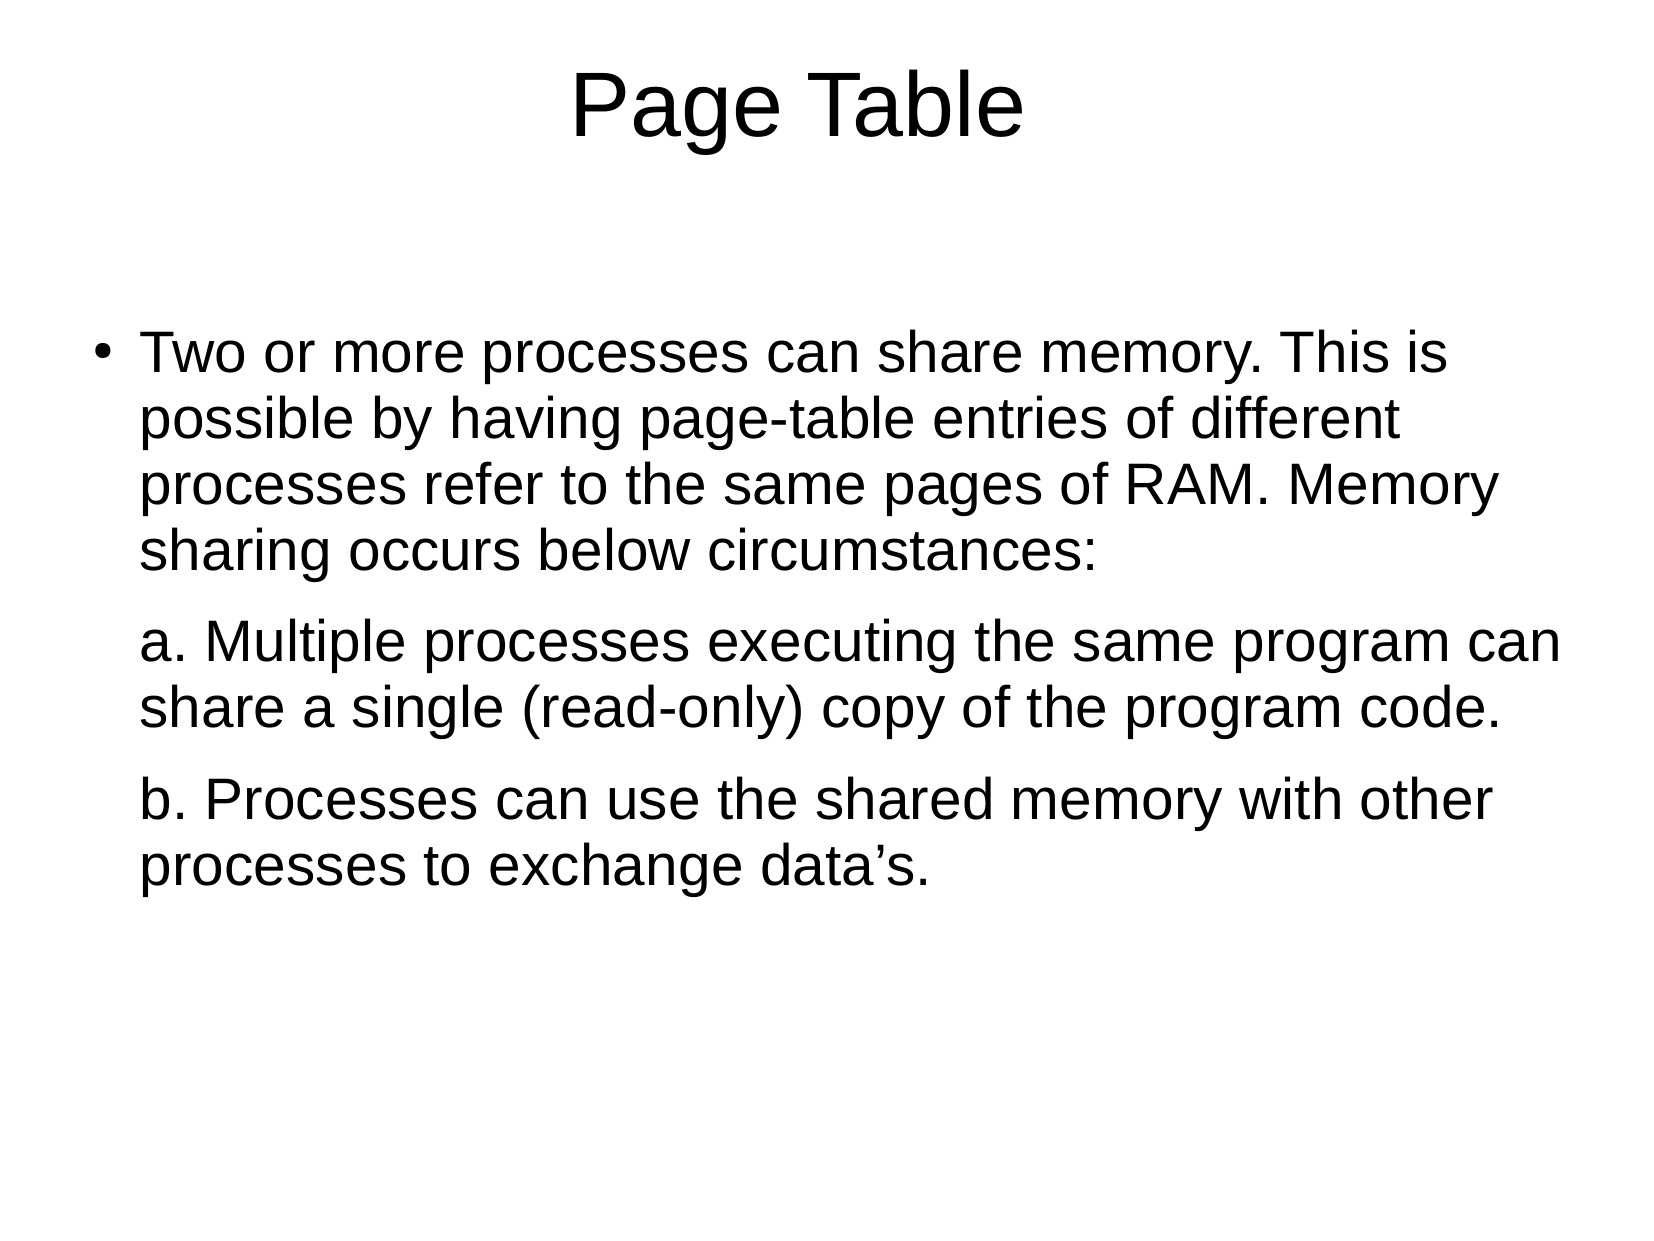

# Page Table
Two or more processes can share memory. This is possible by having page-table entries of different processes refer to the same pages of RAM. Memory sharing occurs below circumstances:
a. Multiple processes executing the same program can share a single (read-only) copy of the program code.
b. Processes can use the shared memory with other processes to exchange data’s.